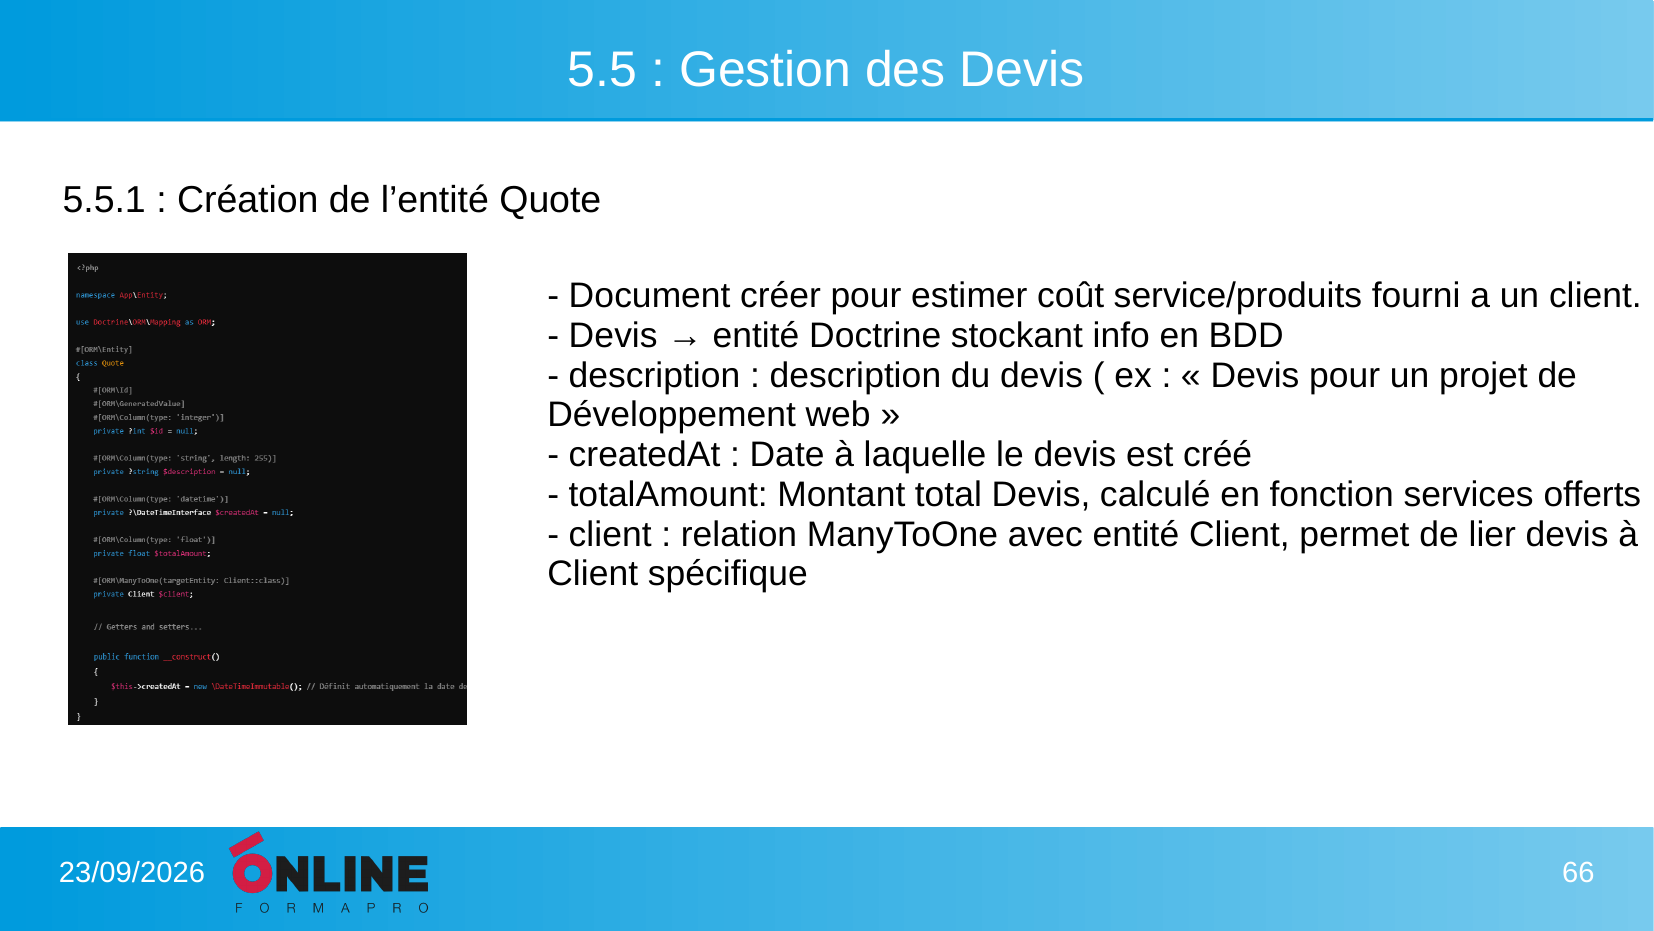

# 5.5 : Gestion des Devis
5.5.1 : Création de l’entité Quote
- Document créer pour estimer coût service/produits fourni a un client.
- Devis → entité Doctrine stockant info en BDD
- description : description du devis ( ex : « Devis pour un projet de
Développement web »
- createdAt : Date à laquelle le devis est créé
- totalAmount: Montant total Devis, calculé en fonction services offerts
- client : relation ManyToOne avec entité Client, permet de lier devis à
Client spécifique
66